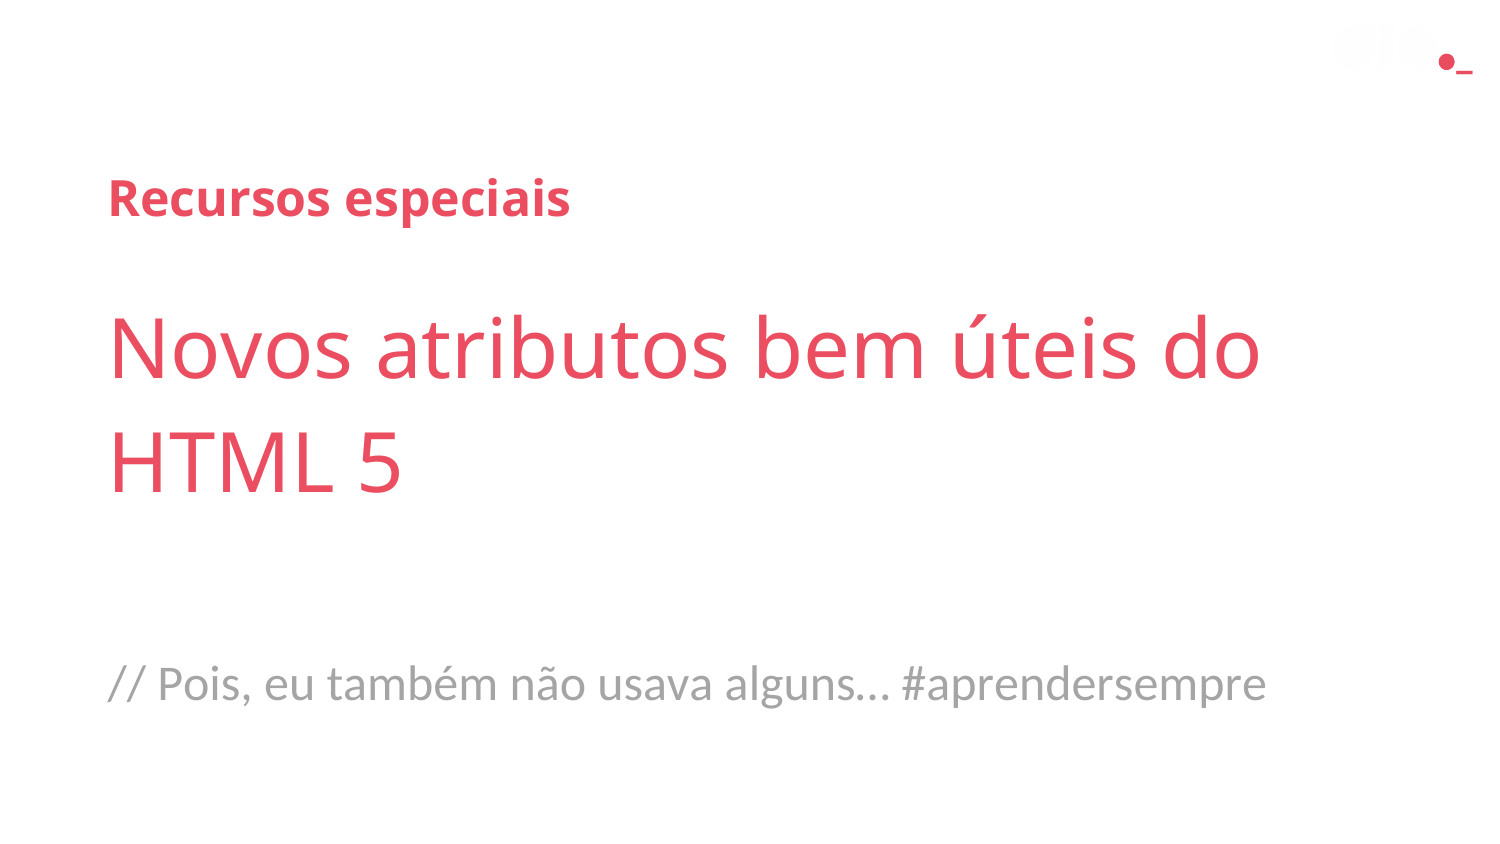

Recursos especiais
Novos atributos bem úteis do HTML 5
// Pois, eu também não usava alguns… #aprendersempre